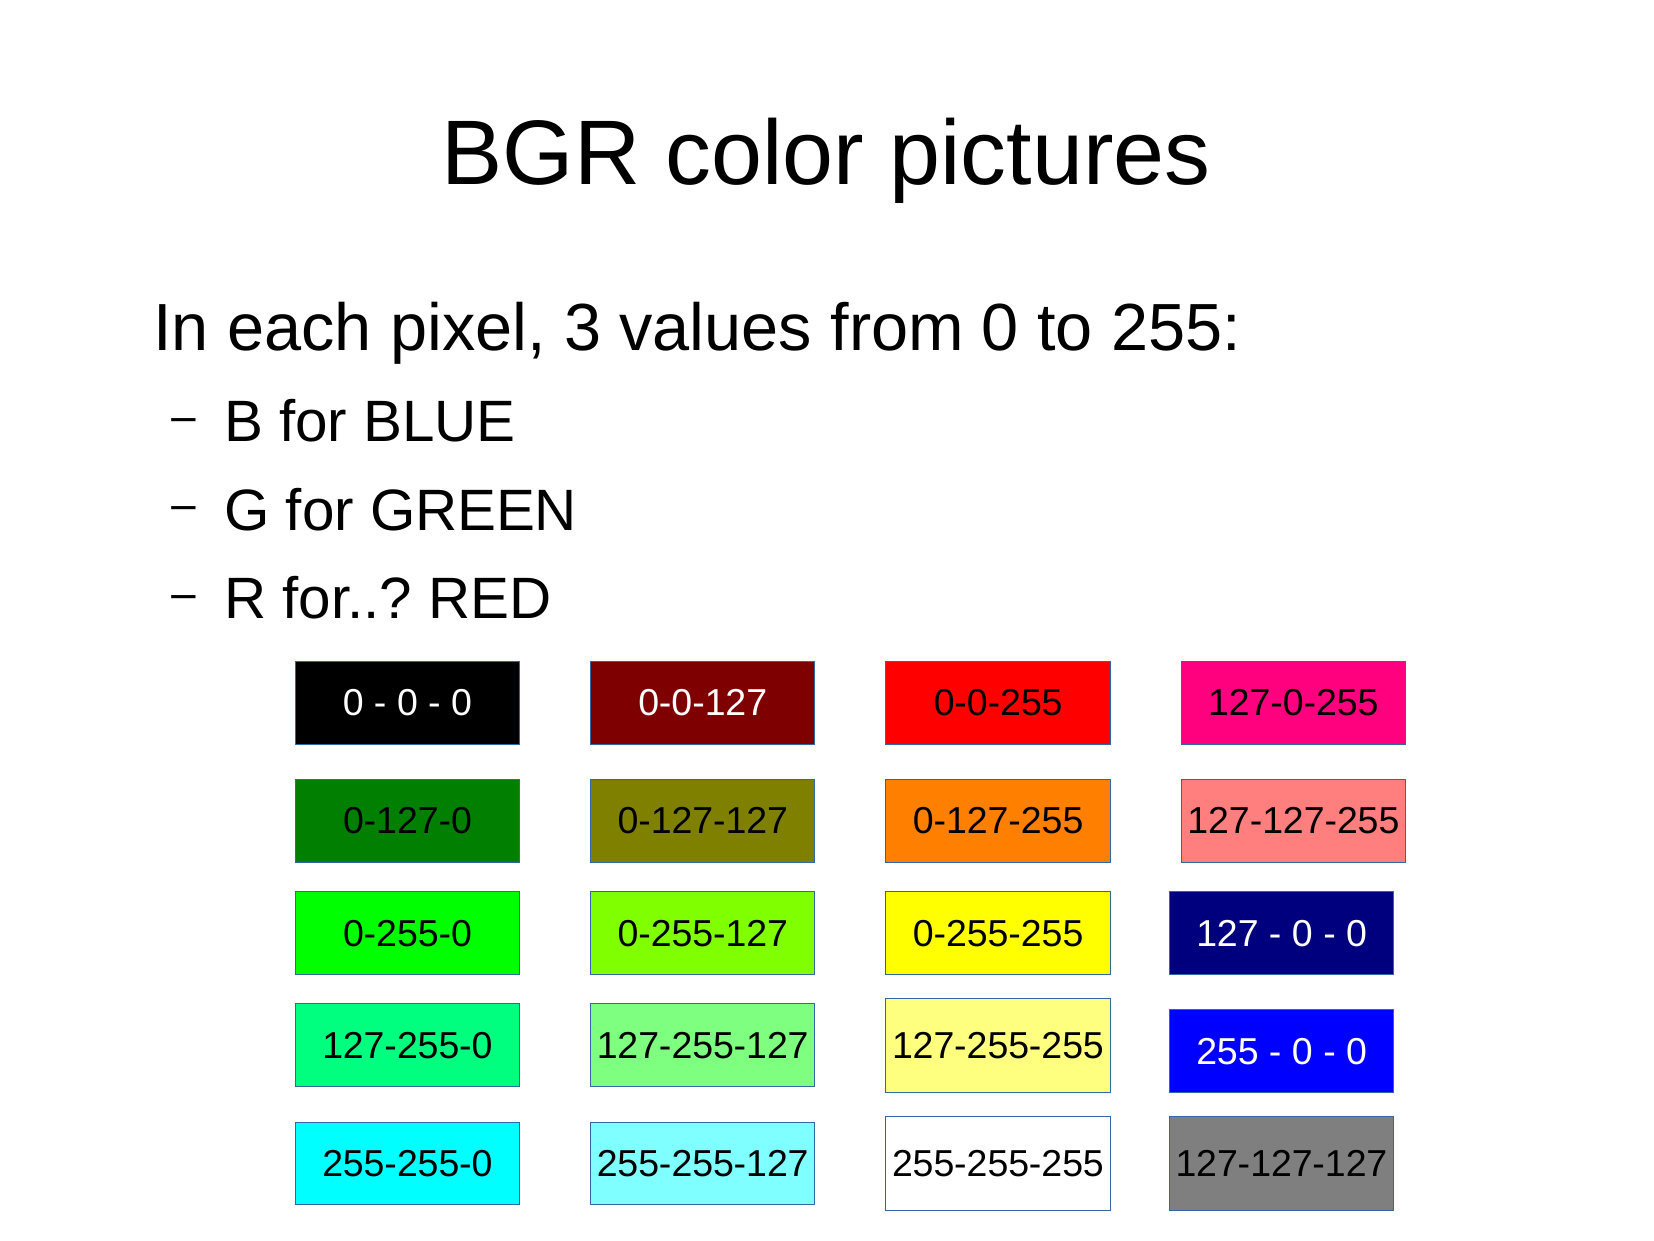

# BGR color pictures
In each pixel, 3 values from 0 to 255:
B for BLUE
G for GREEN
R for..? RED
0 - 0 - 0
0-0-127
0-0-255
127-0-255
0-127-0
0-127-127
0-127-255
127-127-255
0-255-0
0-255-127
0-255-255
127 - 0 - 0
127-255-255
127-255-0
127-255-127
255 - 0 - 0
255-255-255
127-127-127
255-255-0
255-255-127